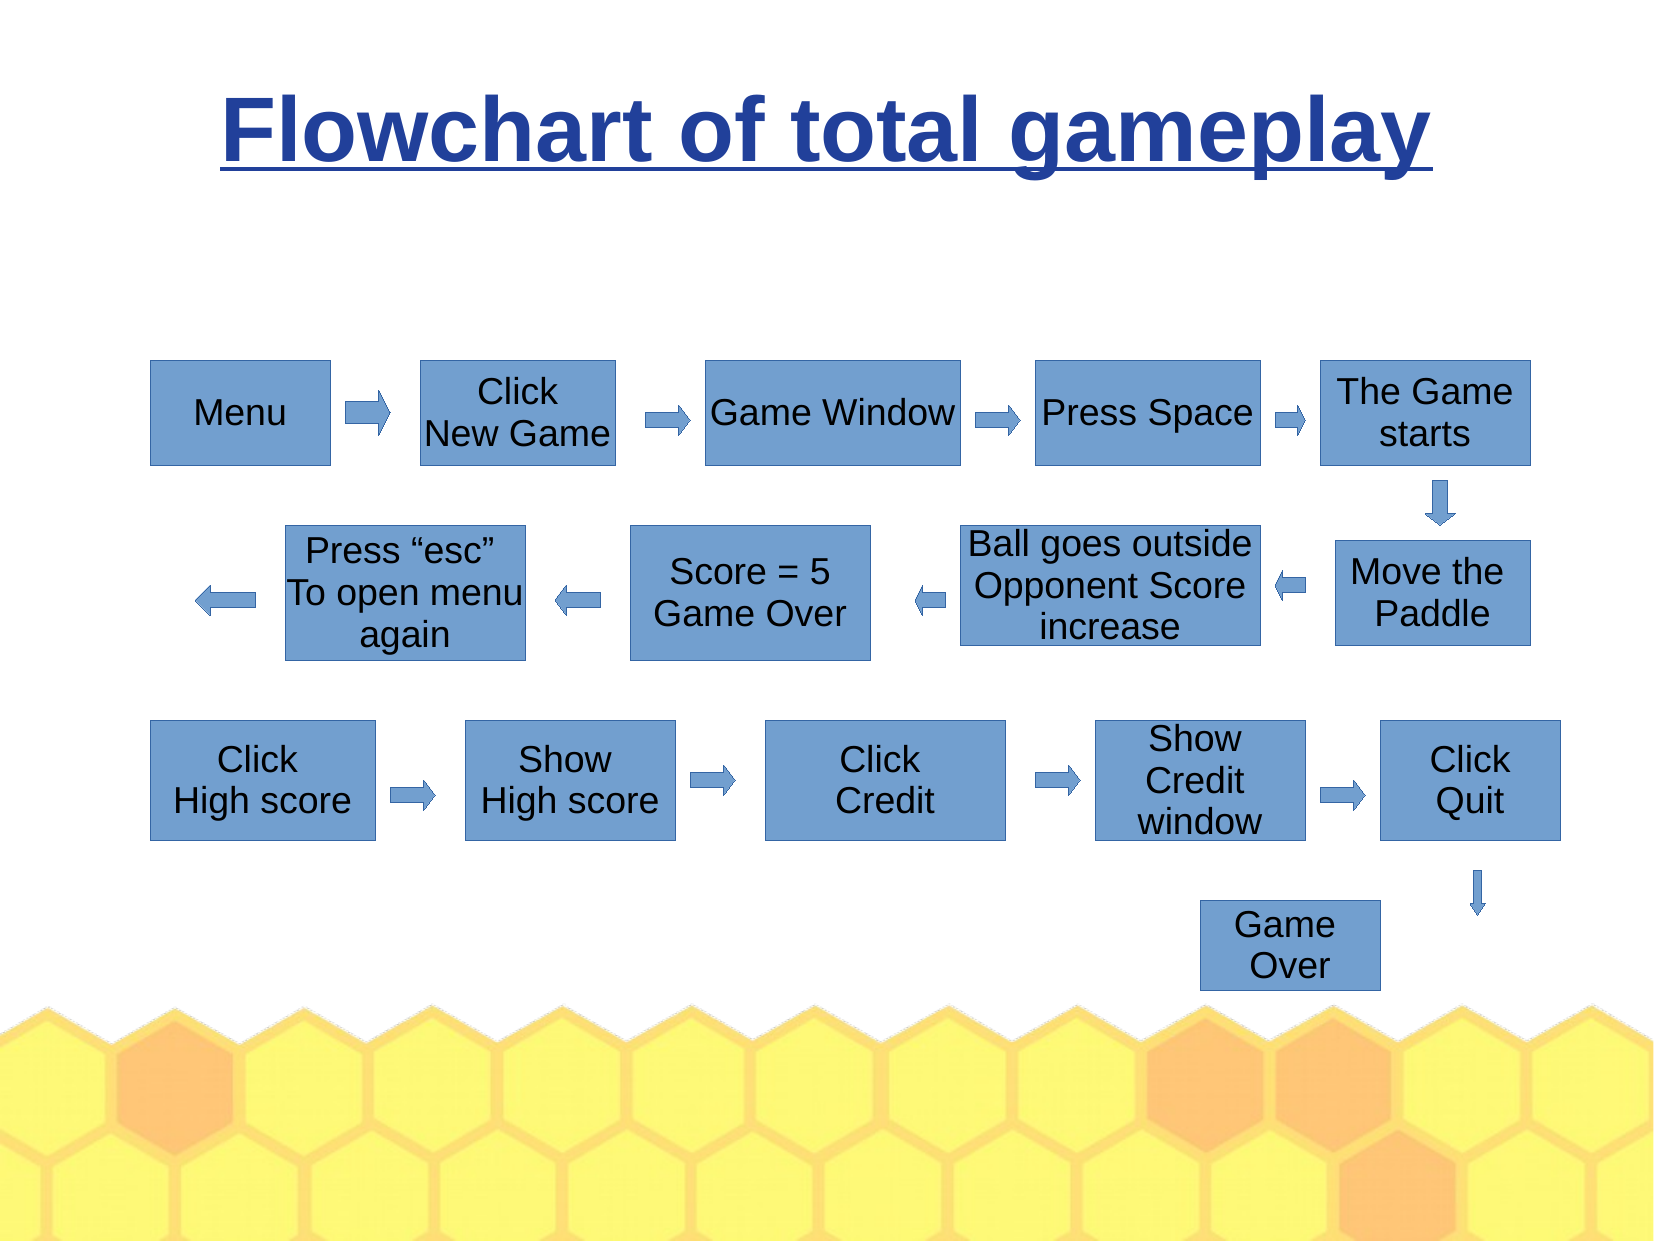

# Flowchart of total gameplay
Menu
Click
New Game
Game Window
Press Space
The Game
starts
Press “esc”
To open menu
again
Score = 5
Game Over
Ball goes outside
Opponent Score
increase
Move the
Paddle
Click
High score
Show
High score
Click
Credit
Show
Credit
window
Click
Quit
Game
Over